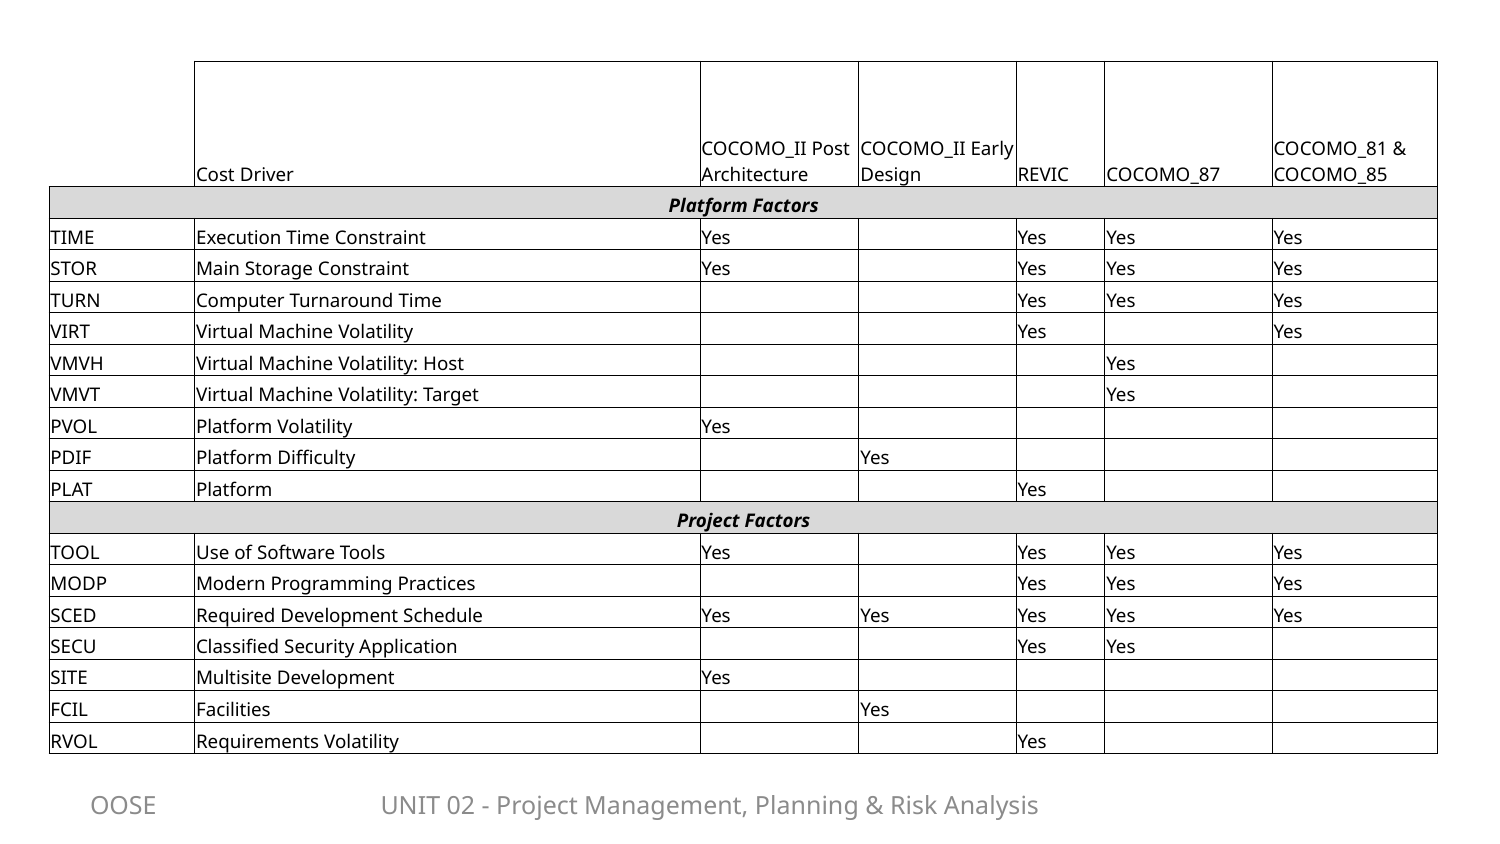

| | Cost Driver | COCOMO\_II Post Architecture | COCOMO\_II Early Design | REVIC | COCOMO\_87 | COCOMO\_81 & COCOMO\_85 |
| --- | --- | --- | --- | --- | --- | --- |
| Platform Factors | | | | | | |
| TIME | Execution Time Constraint | Yes | | Yes | Yes | Yes |
| STOR | Main Storage Constraint | Yes | | Yes | Yes | Yes |
| TURN | Computer Turnaround Time | | | Yes | Yes | Yes |
| VIRT | Virtual Machine Volatility | | | Yes | | Yes |
| VMVH | Virtual Machine Volatility: Host | | | | Yes | |
| VMVT | Virtual Machine Volatility: Target | | | | Yes | |
| PVOL | Platform Volatility | Yes | | | | |
| PDIF | Platform Difficulty | | Yes | | | |
| PLAT | Platform | | | Yes | | |
| Project Factors | | | | | | |
| TOOL | Use of Software Tools | Yes | | Yes | Yes | Yes |
| MODP | Modern Programming Practices | | | Yes | Yes | Yes |
| SCED | Required Development Schedule | Yes | Yes | Yes | Yes | Yes |
| SECU | Classified Security Application | | | Yes | Yes | |
| SITE | Multisite Development | Yes | | | | |
| FCIL | Facilities | | Yes | | | |
| RVOL | Requirements Volatility | | | Yes | | |
OOSE
UNIT 02 - Project Management, Planning & Risk Analysis